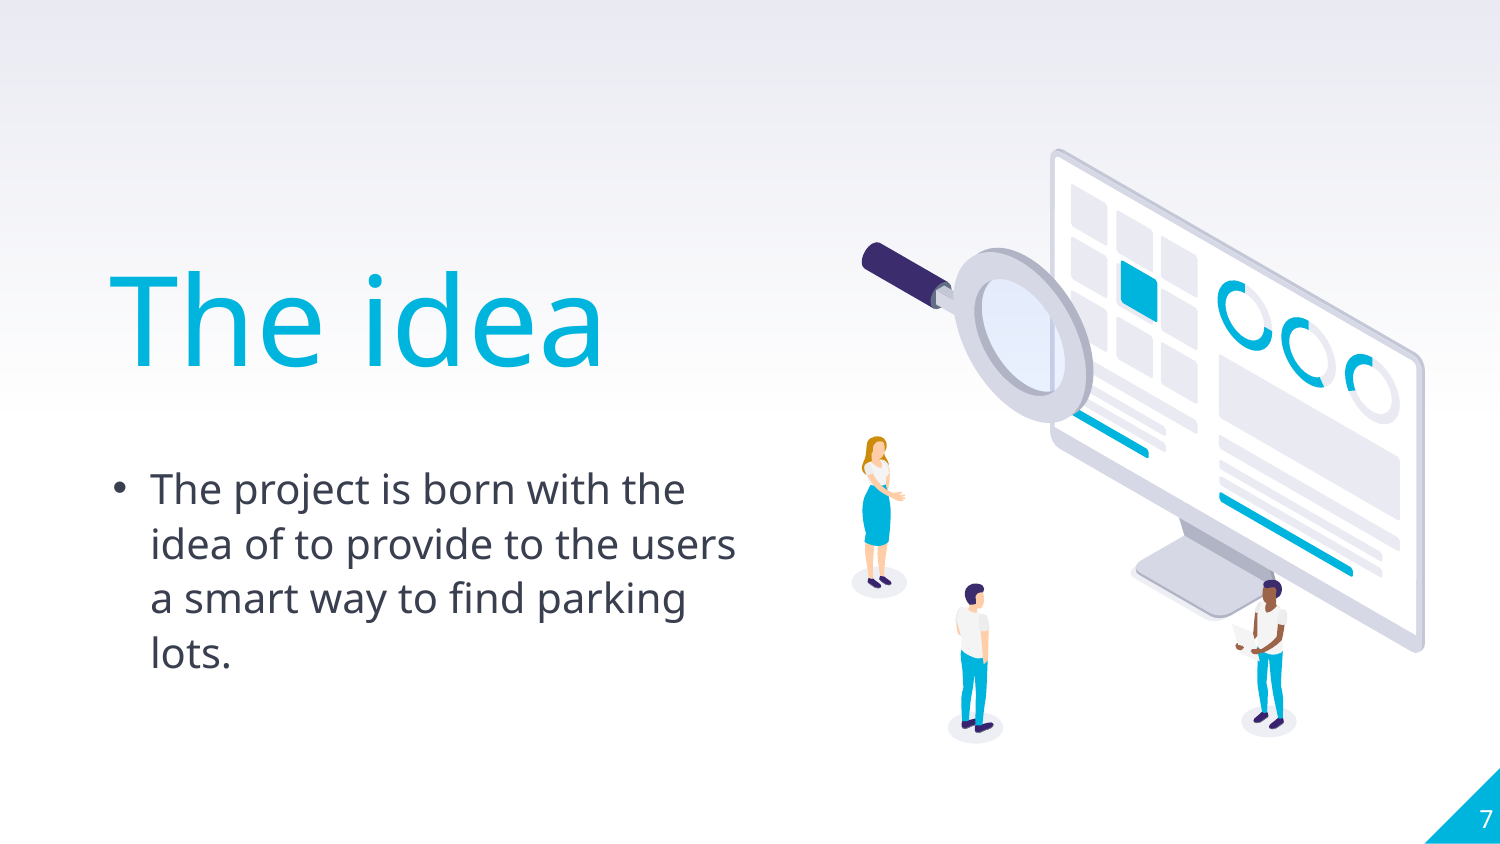

# The idea
The project is born with the idea of to provide to the users a smart way to find parking lots.